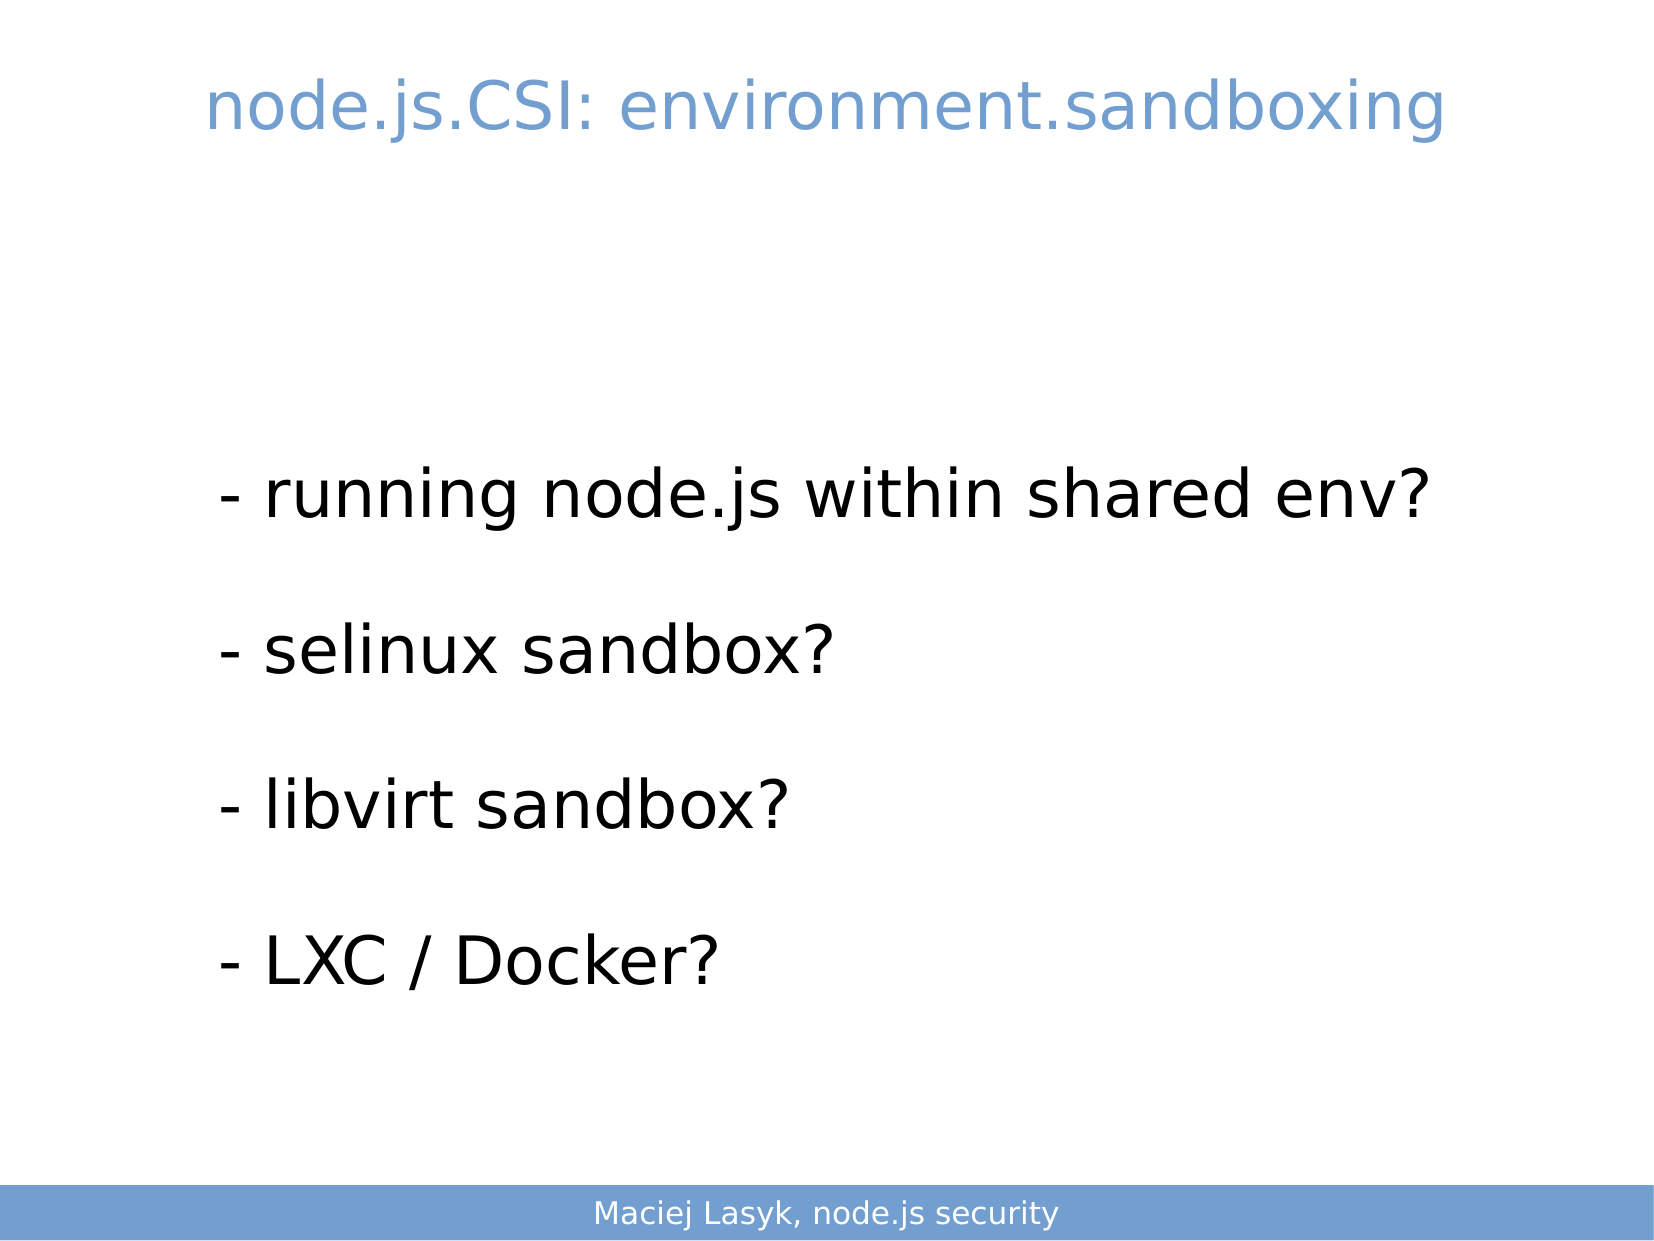

node.js.CSI: environment.sandboxing
- running node.js within shared env?
- selinux sandbox?
- libvirt sandbox?
- LXC / Docker?
 3/25
 1/25
Maciej Lasyk, Ganglia & Nagios
Maciej Lasyk, node.js security
Maciej Lasyk, node.js security